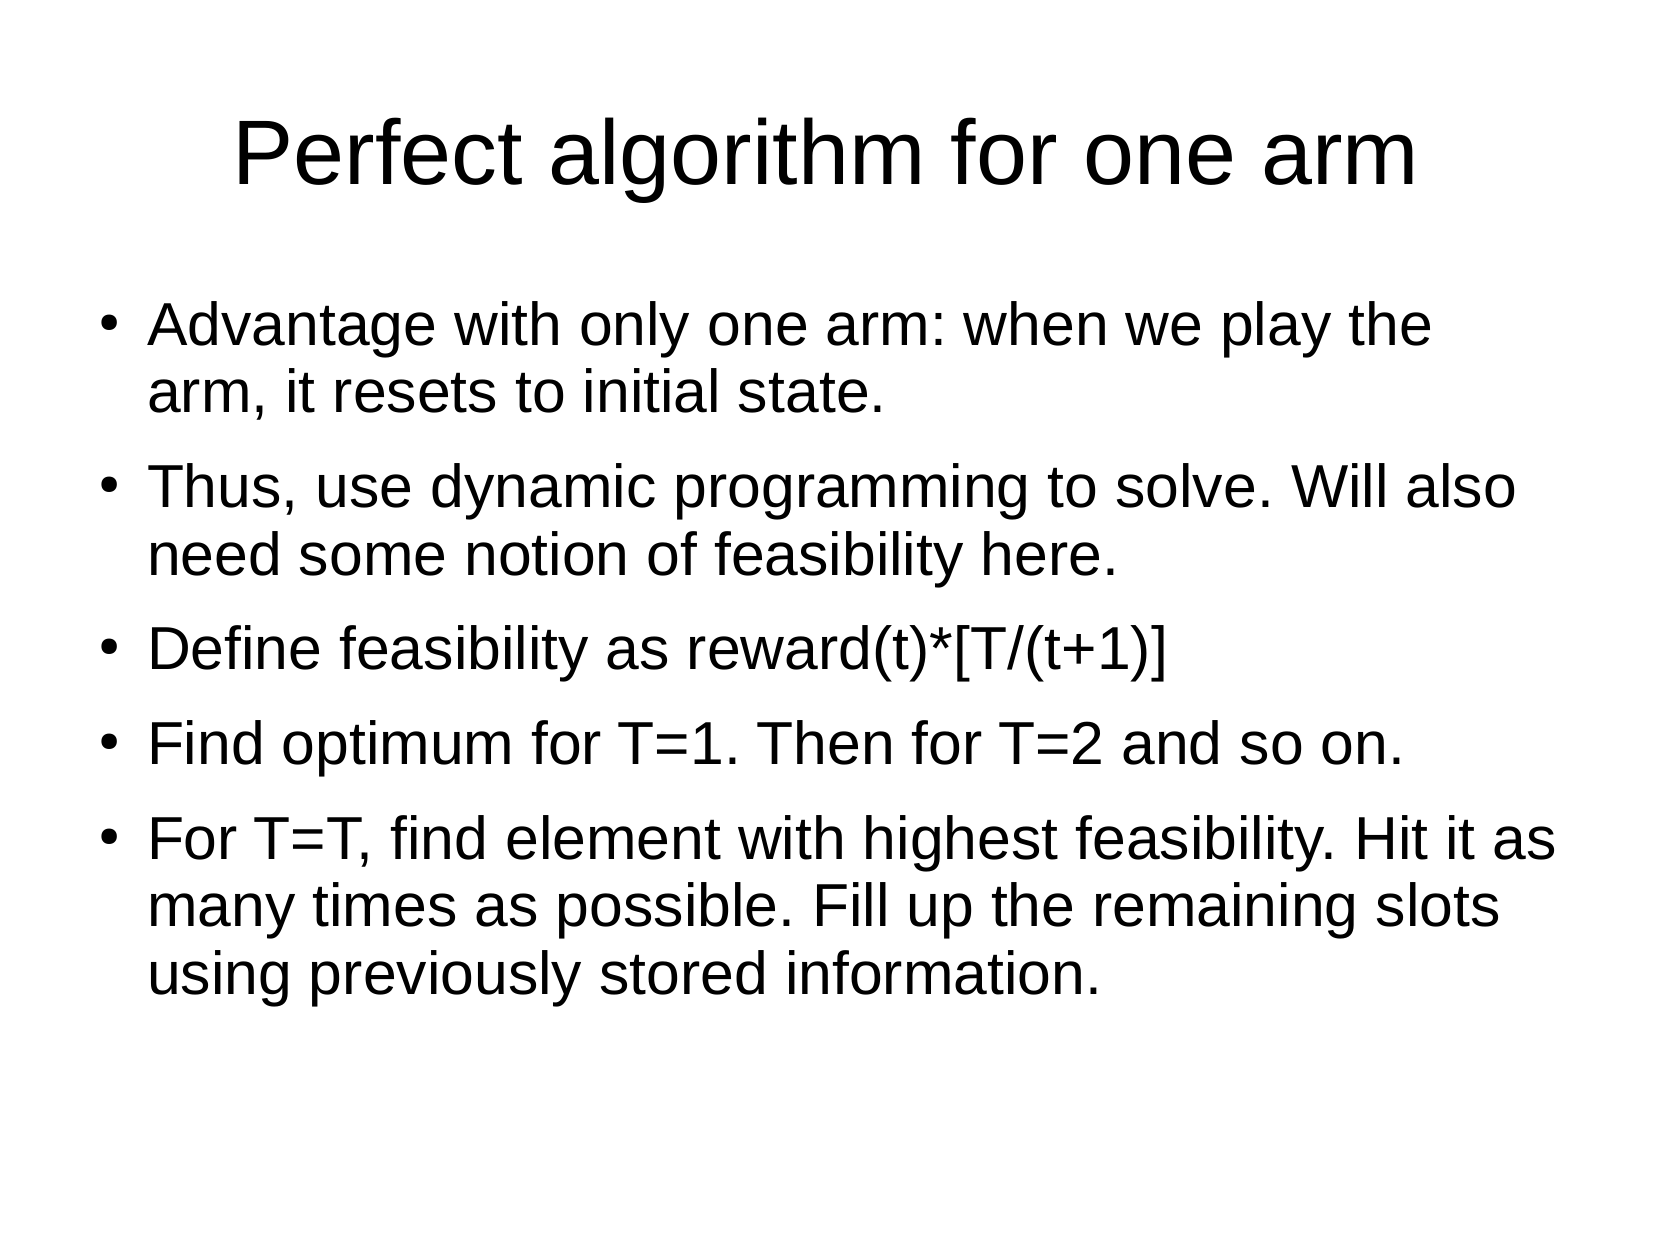

# Perfect algorithm for one arm
Advantage with only one arm: when we play the arm, it resets to initial state.
Thus, use dynamic programming to solve. Will also need some notion of feasibility here.
Define feasibility as reward(t)*[T/(t+1)]
Find optimum for T=1. Then for T=2 and so on.
For T=T, find element with highest feasibility. Hit it as many times as possible. Fill up the remaining slots using previously stored information.